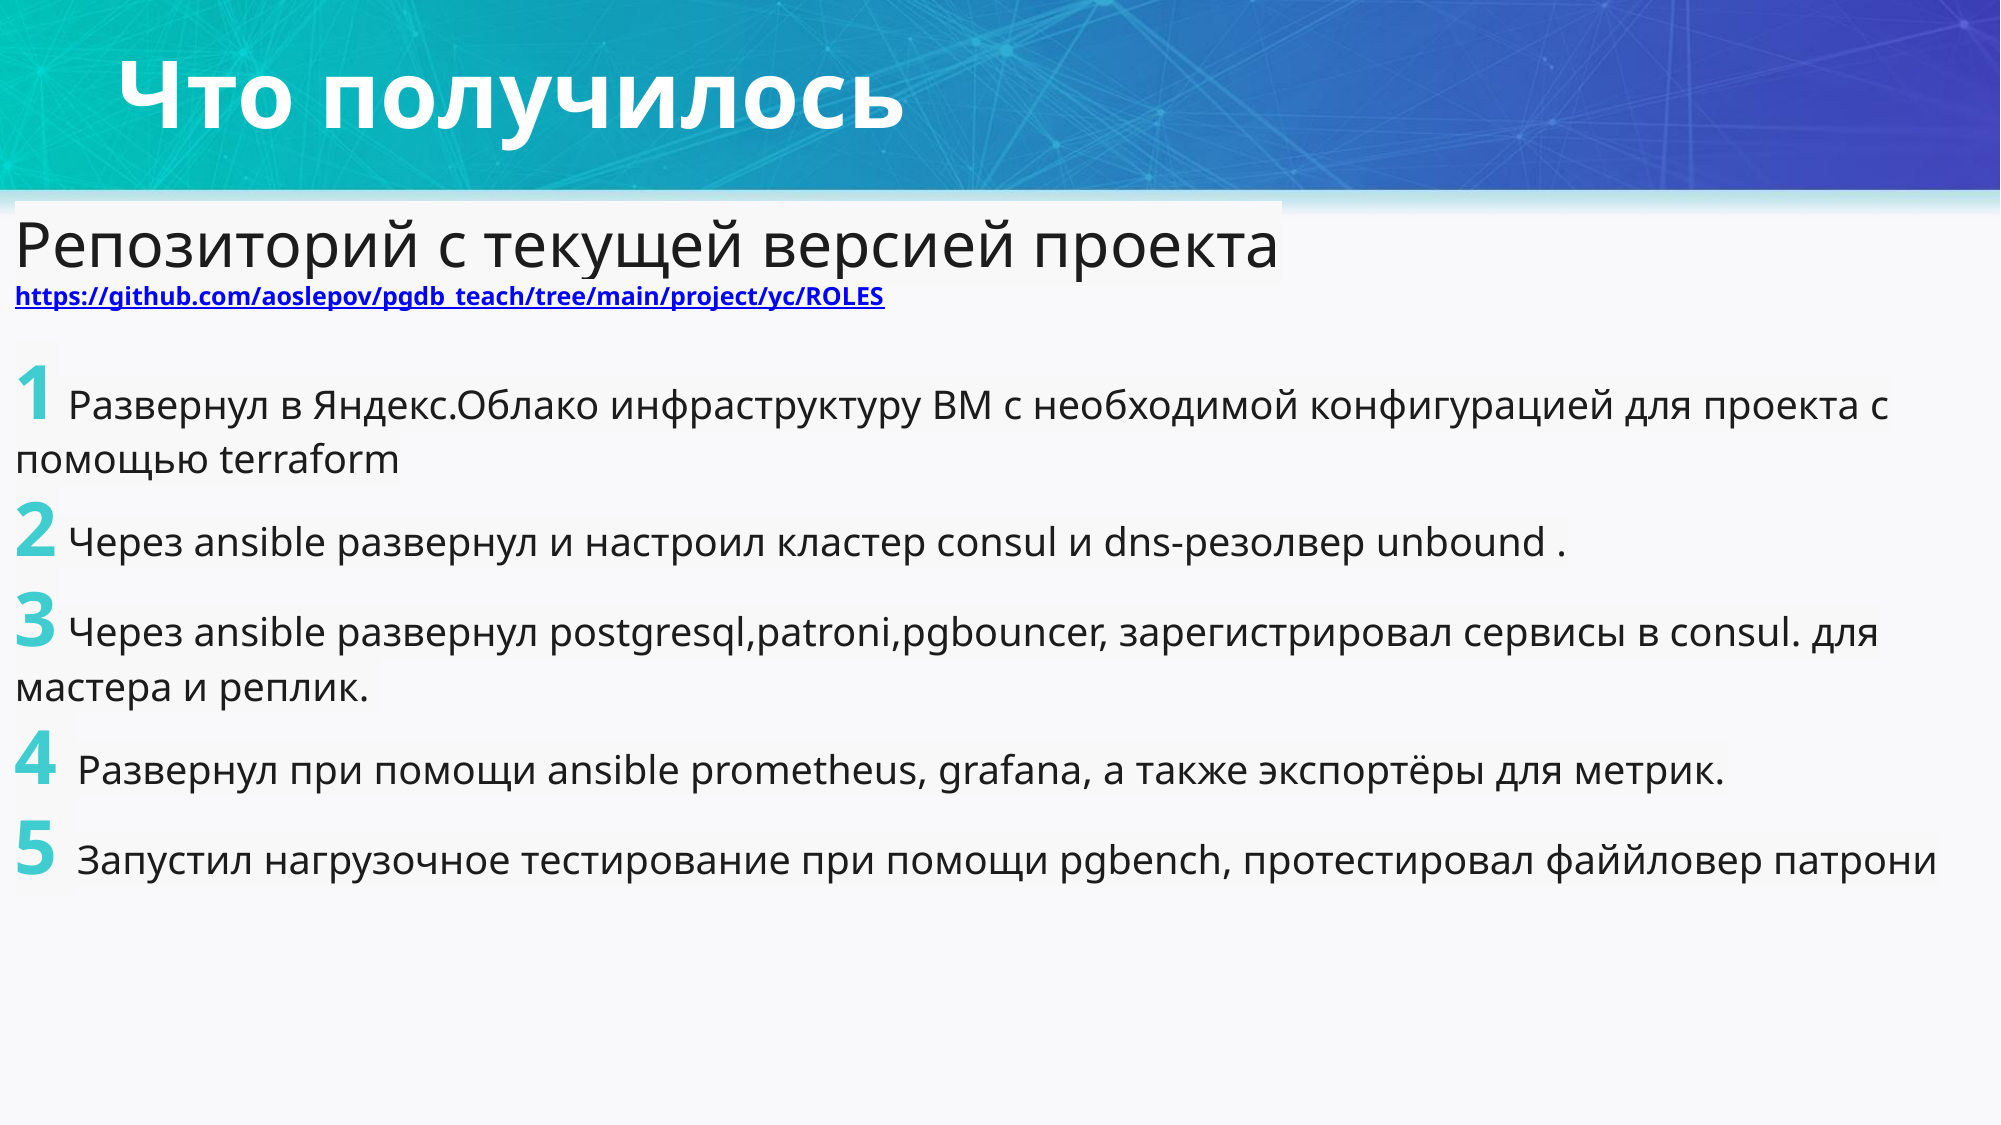

Что получилось
Репозиторий с текущей версией проекта
https://github.com/aoslepov/pgdb_teach/tree/main/project/yc/ROLES
1 Развернул в Яндекс.Облако инфраструктуру ВМ с необходимой конфигурацией для проекта с помощью terraform
2 Через ansible развернул и настроил кластер consul и dns-резолвер unbound .
3 Через ansible развернул postgresql,patroni,pgbouncer, зарегистрировал сервисы в consul. для мастера и реплик.
4 Развернул при помощи ansible prometheus, grafana, а также экспортёры для метрик.
5 Запустил нагрузочное тестирование при помощи pgbench, протестировал файйловер патрони